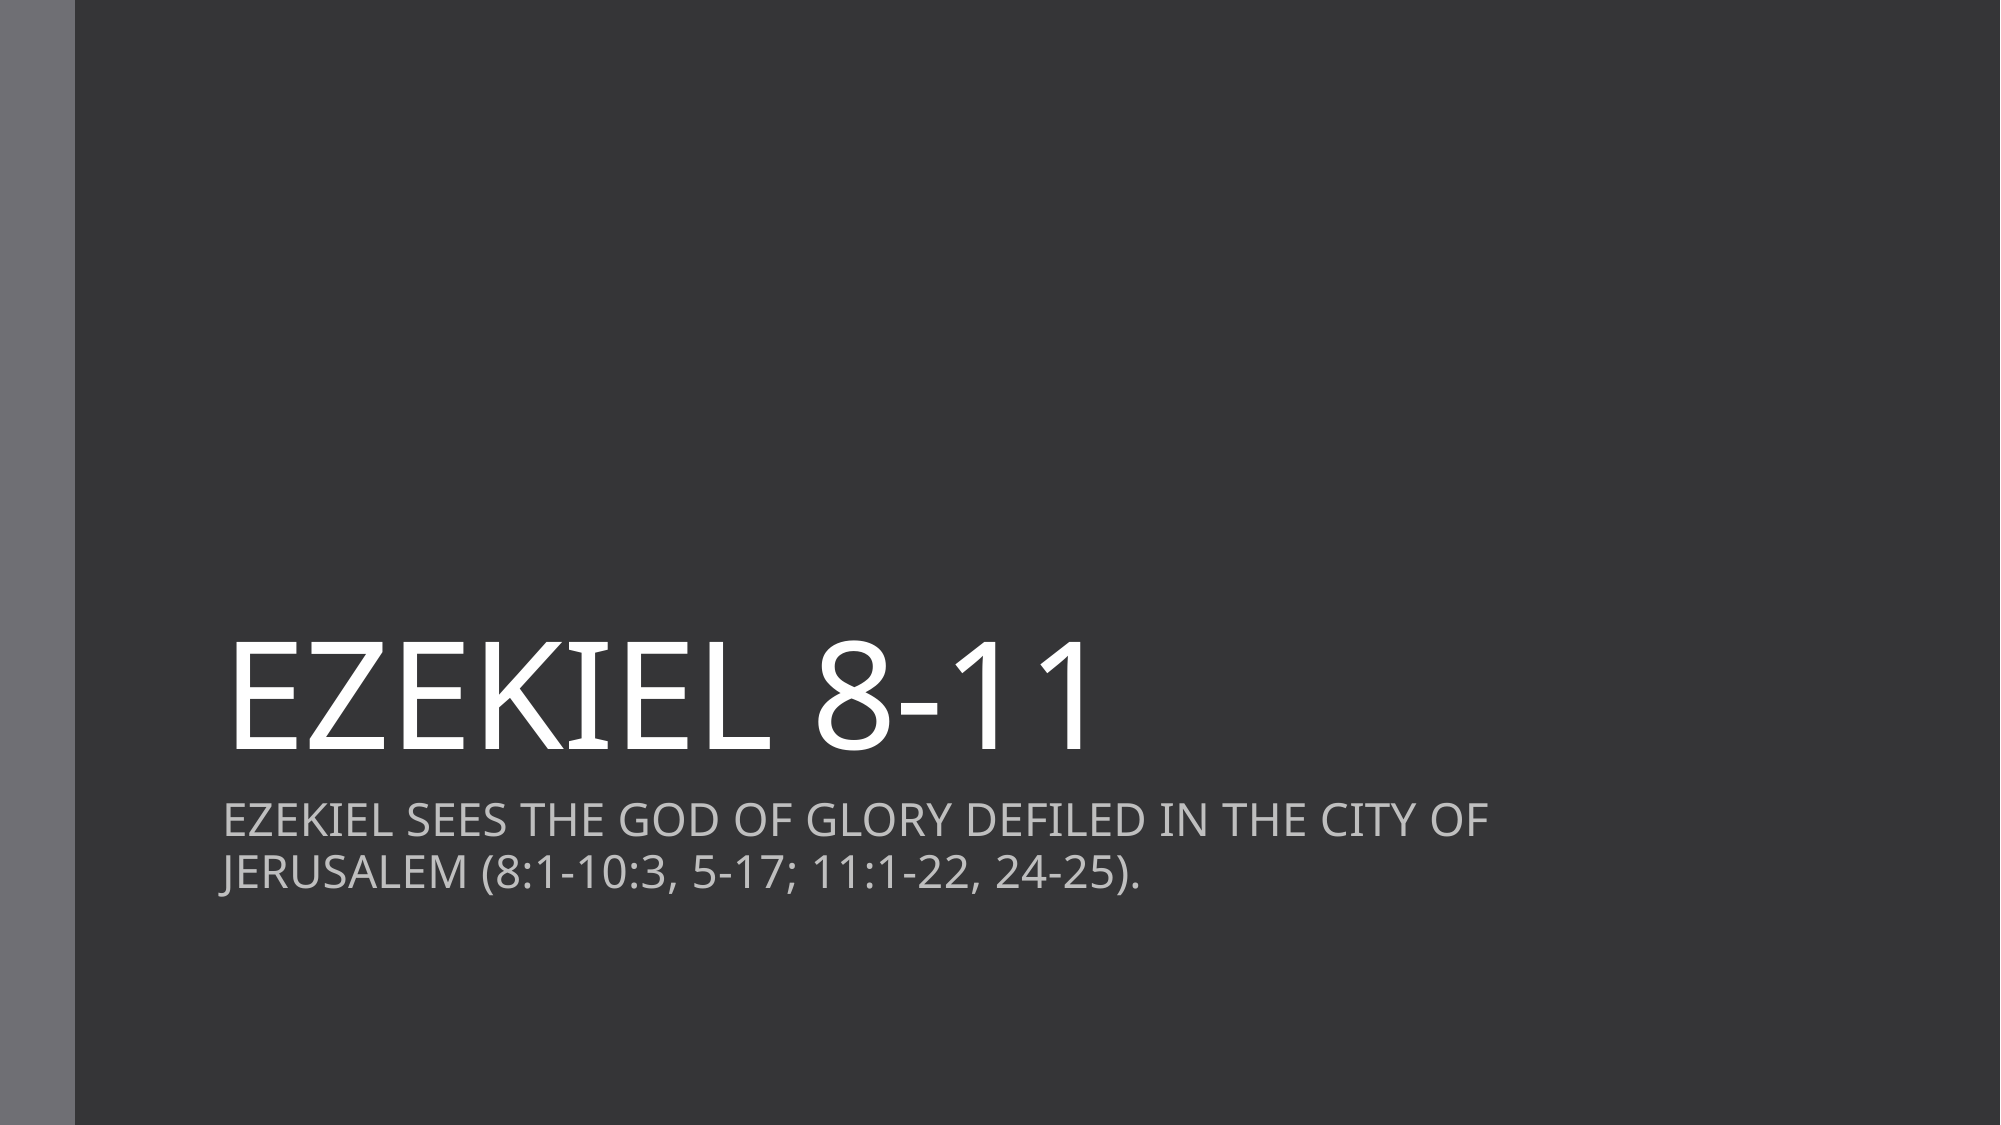

# EZEKIEL 8-11
EZEKIEL SEES THE GOD OF GLORY DEFILED IN THE CITY OF JERUSALEM (8:1-10:3, 5-17; 11:1-22, 24-25).